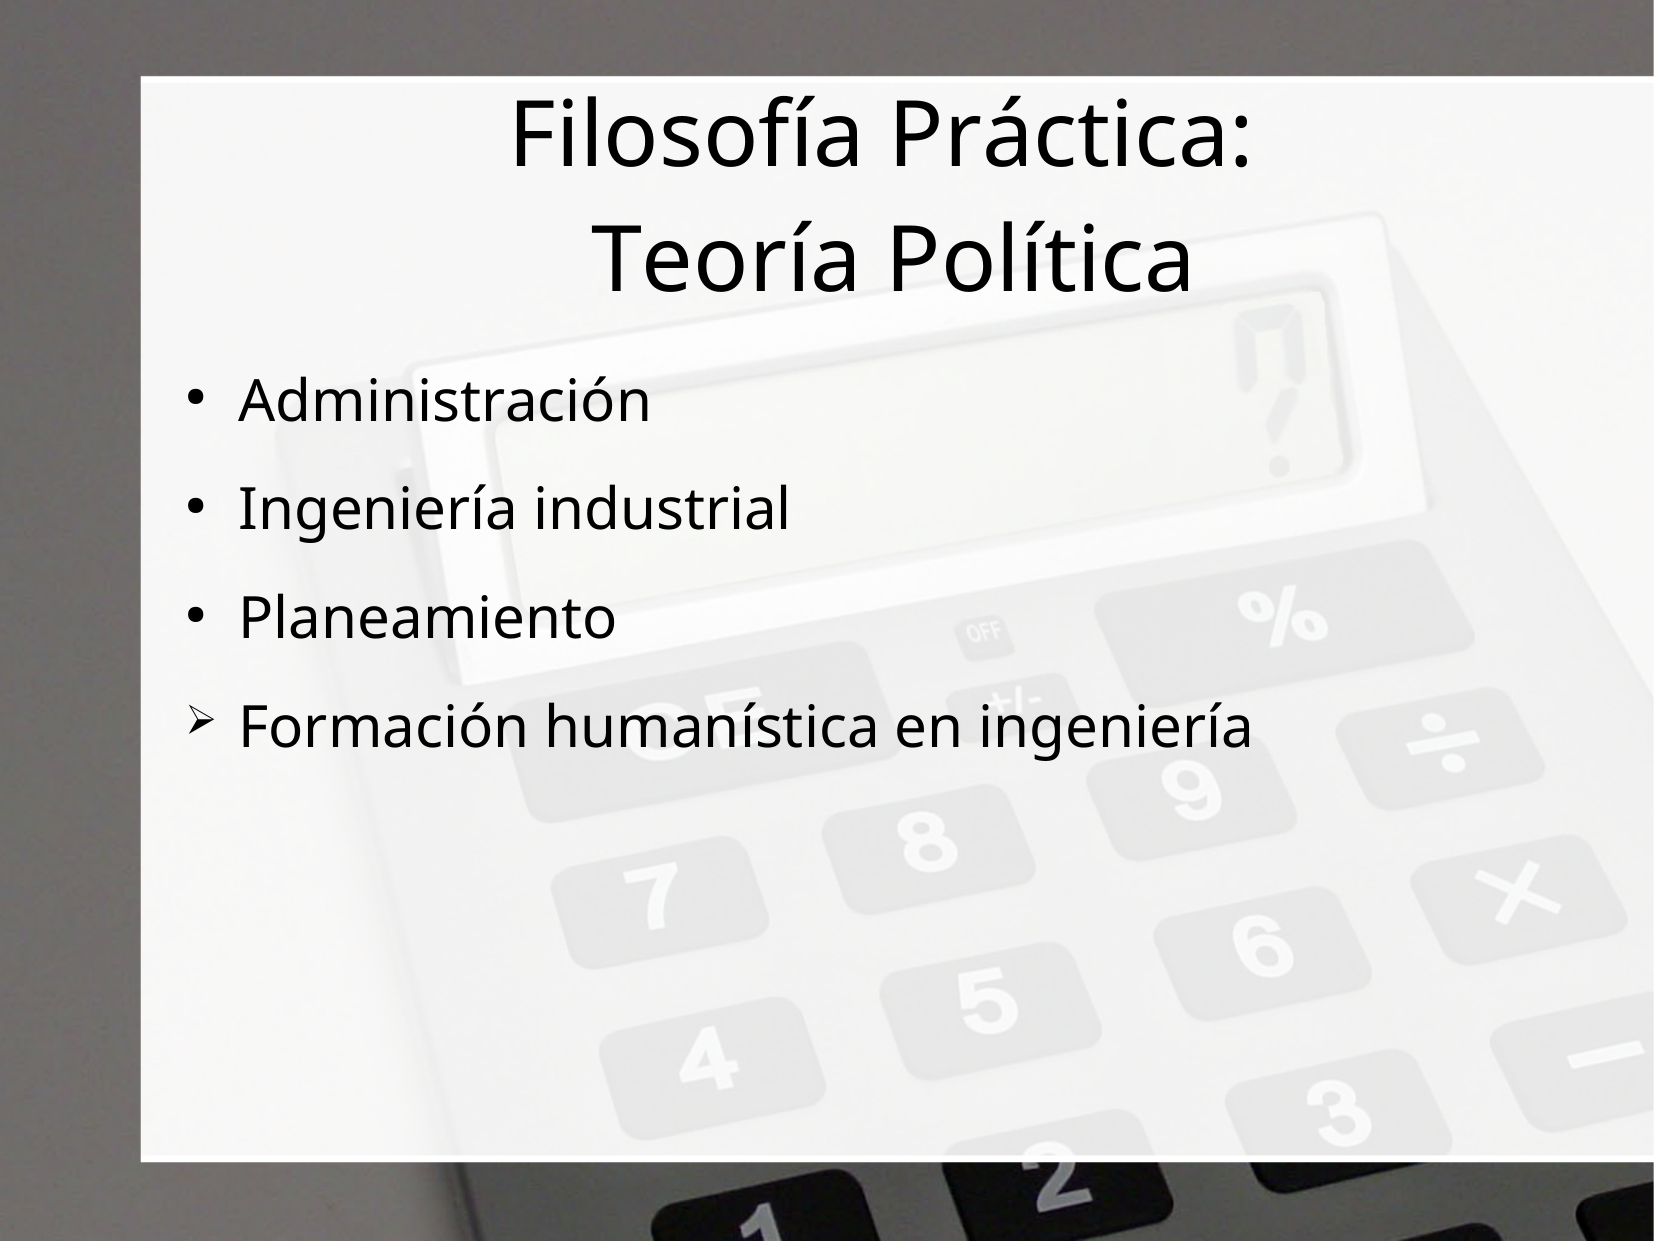

# Filosofía Práctica: Teoría Política
Administración
Ingeniería industrial
Planeamiento
Formación humanística en ingeniería